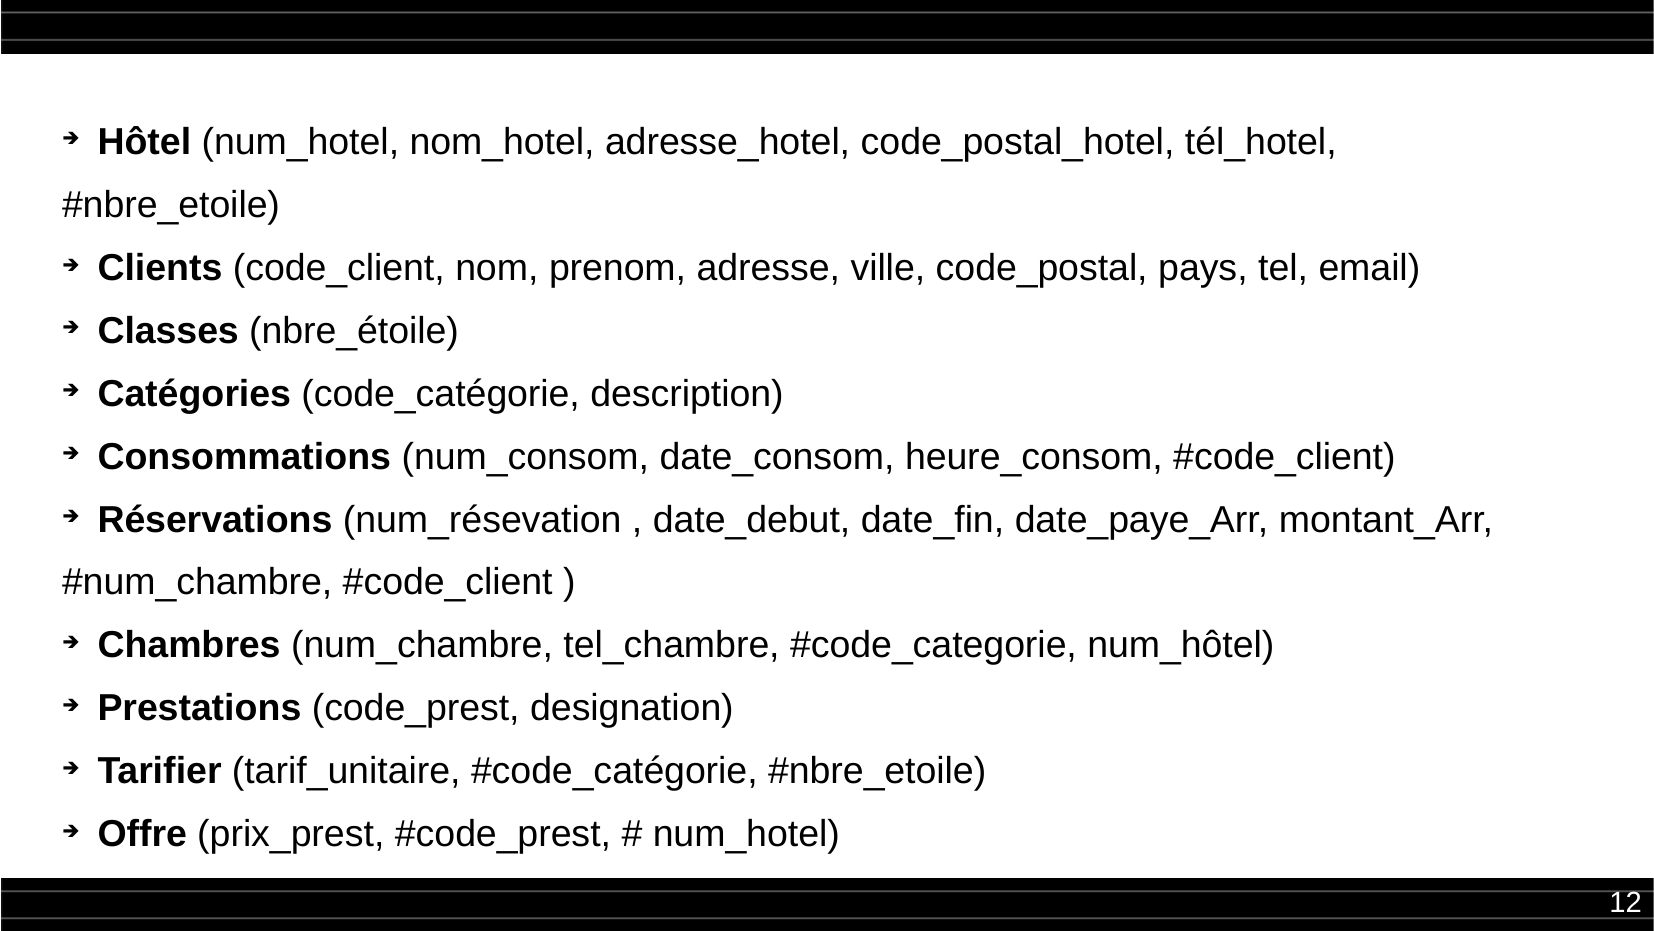

Hôtel (num_hotel, nom_hotel, adresse_hotel, code_postal_hotel, tél_hotel,
#nbre_etoile)
Clients (code_client, nom, prenom, adresse, ville, code_postal, pays, tel, email)
Classes (nbre_étoile)
Catégories (code_catégorie, description)
Consommations (num_consom, date_consom, heure_consom, #code_client)
Réservations (num_résevation , date_debut, date_fin, date_paye_Arr, montant_Arr,
#num_chambre, #code_client )
Chambres (num_chambre, tel_chambre, #code_categorie, num_hôtel)
Prestations (code_prest, designation)
Tarifier (tarif_unitaire, #code_catégorie, #nbre_etoile)
Offre (prix_prest, #code_prest, # num_hotel)